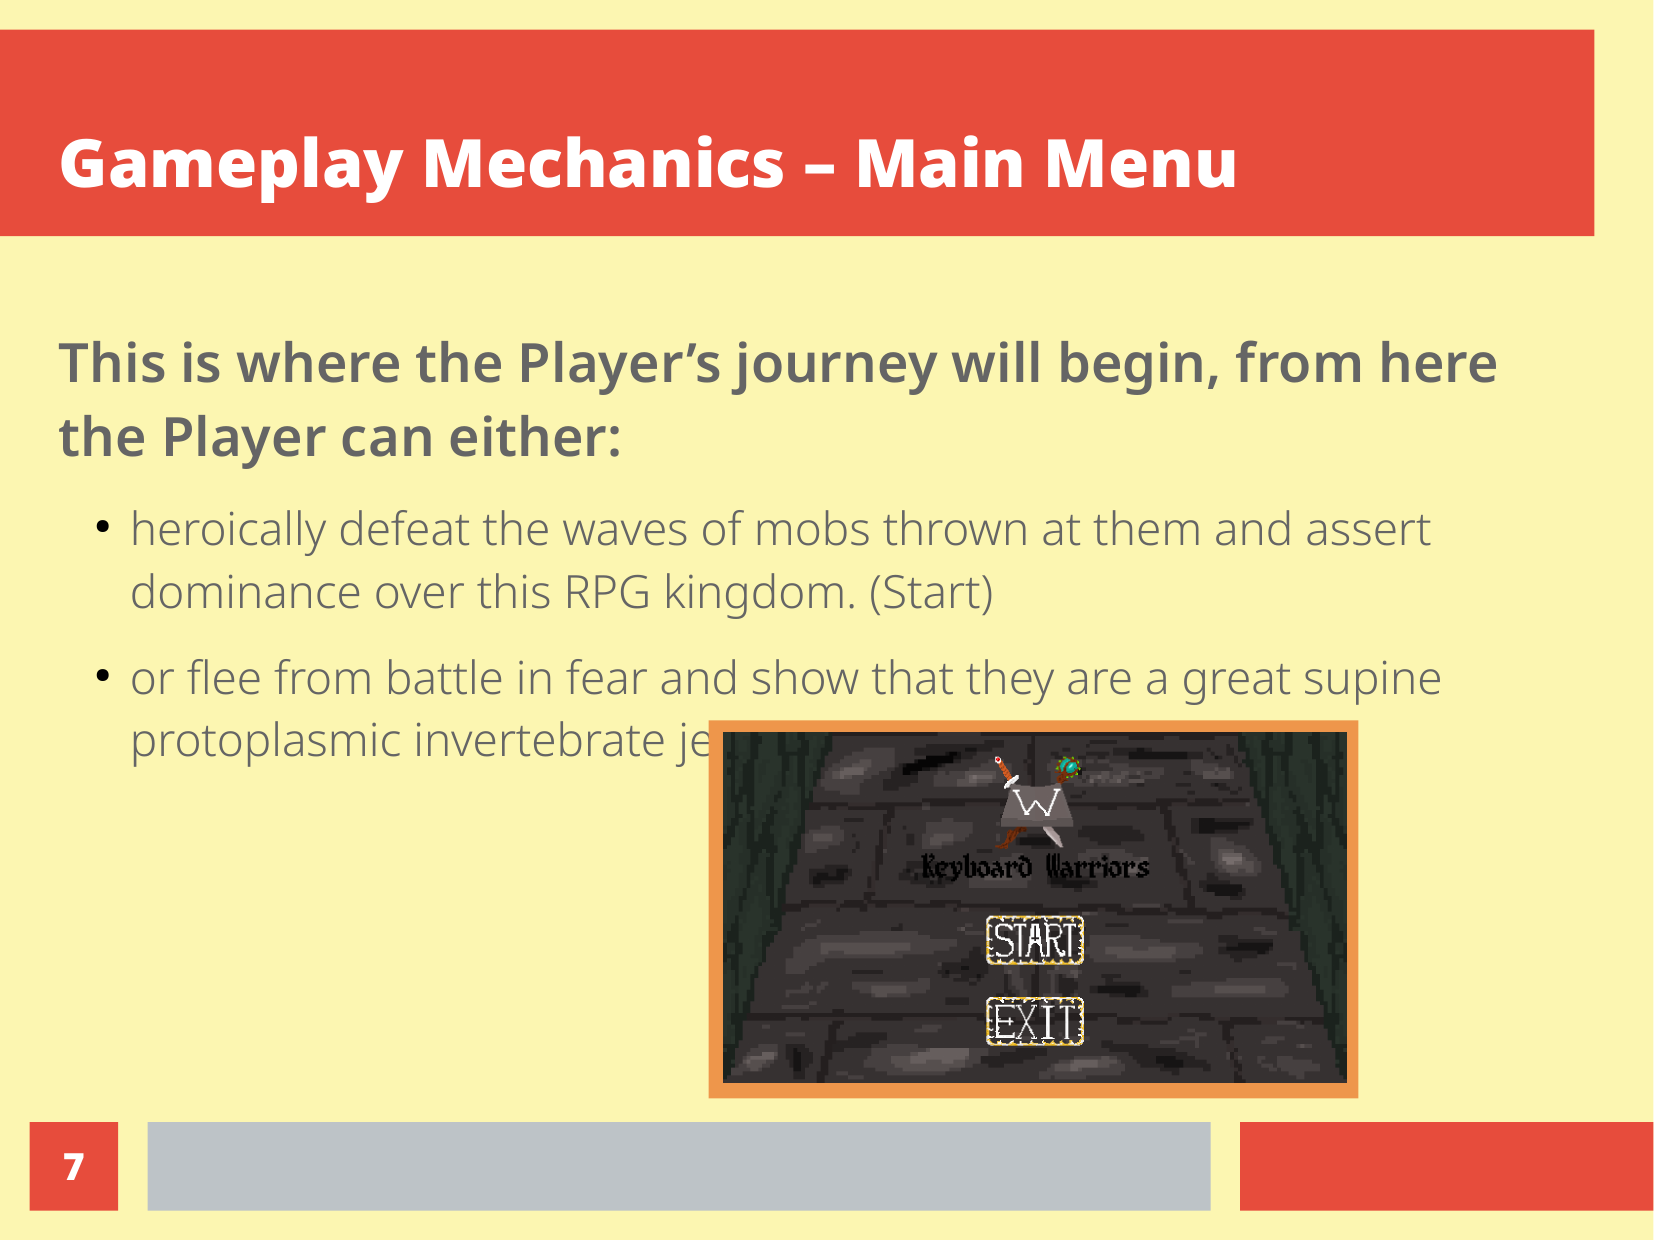

# Gameplay Mechanics – Main Menu
This is where the Player’s journey will begin, from here the Player can either:
heroically defeat the waves of mobs thrown at them and assert dominance over this RPG kingdom. (Start)
or flee from battle in fear and show that they are a great supine protoplasmic invertebrate jelly. (Exit)
7